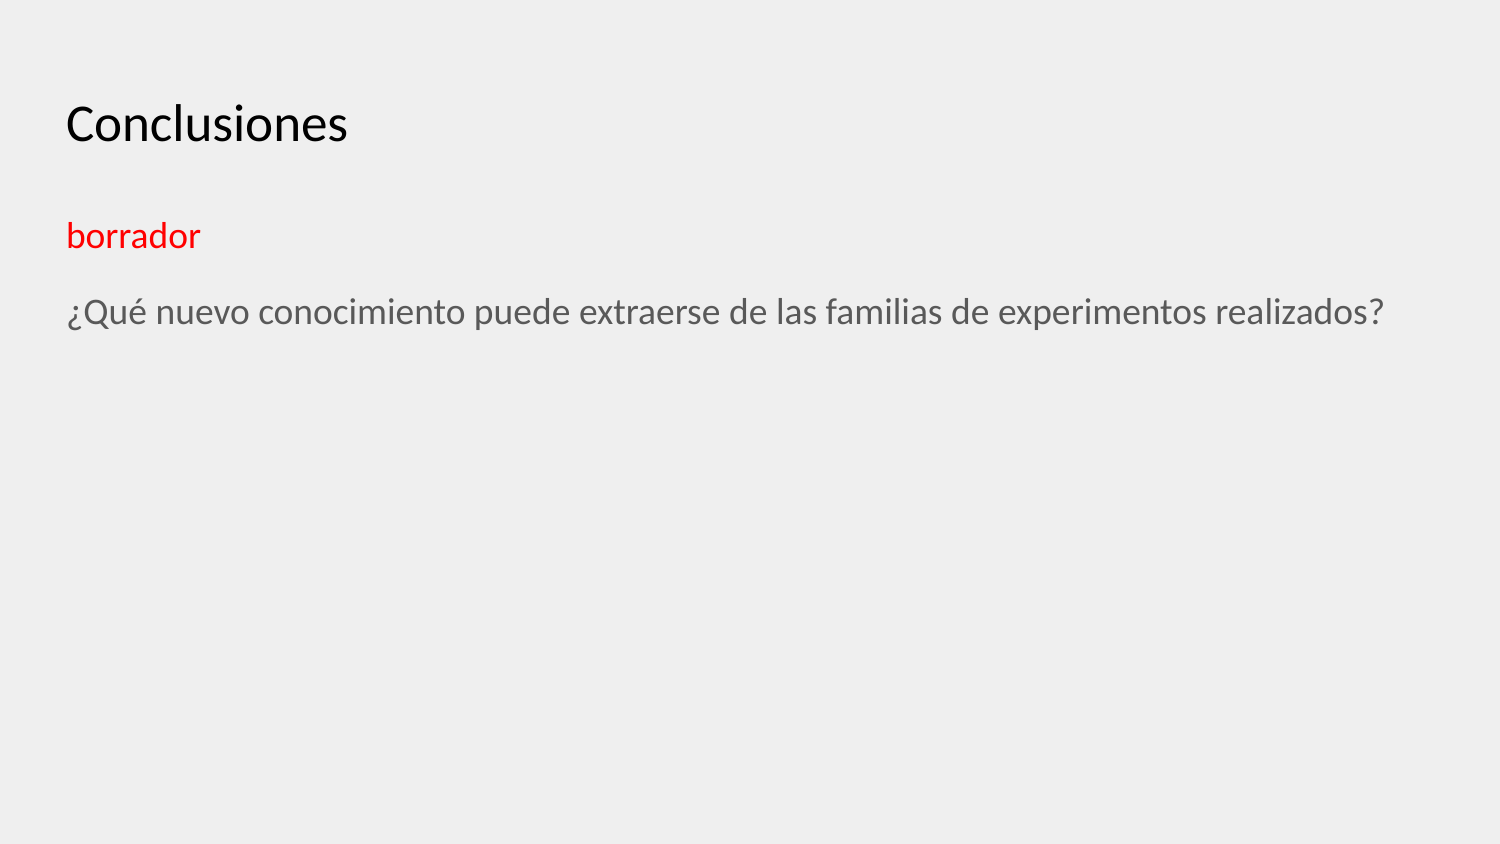

# Conclusiones
borrador
¿Qué nuevo conocimiento puede extraerse de las familias de experimentos realizados?